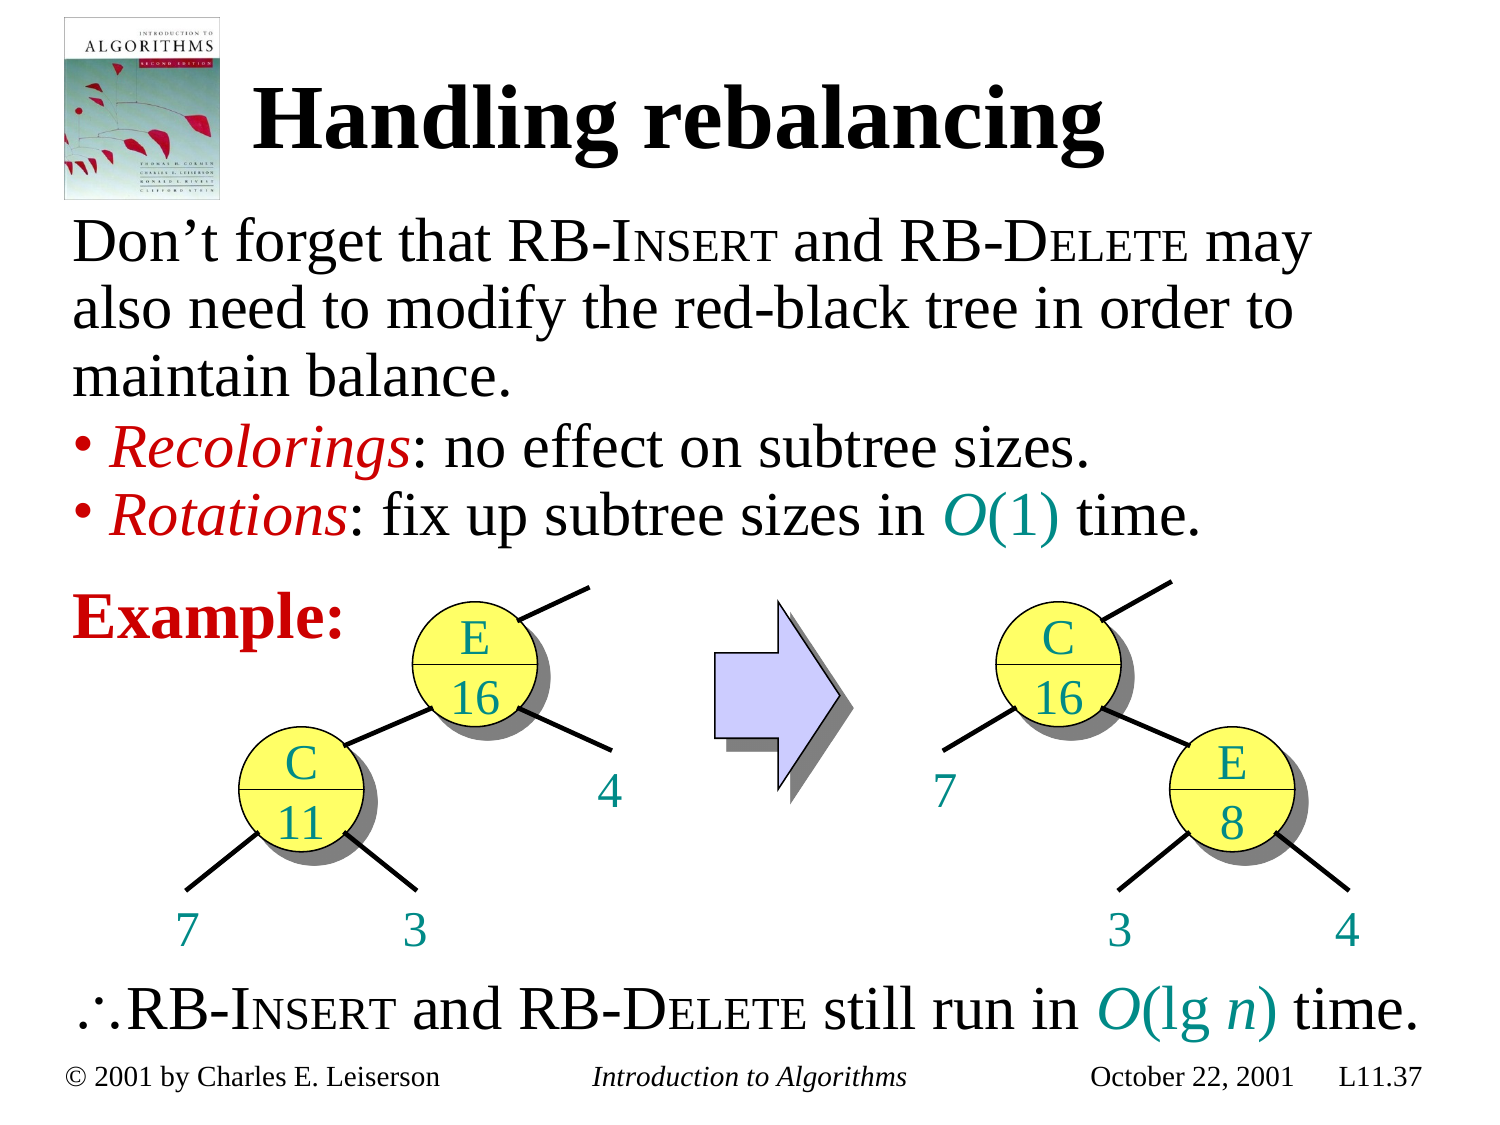

# Handling rebalancing
Don’t forget that RB-INSERT and RB-DELETE may also need to modify the red-black tree in order to maintain balance.
Recolorings: no effect on subtree sizes.
Rotations: fix up subtree sizes in O(1) time.
Example:
E
16
C
11
4
7
3
C
16
E
8
7
3
4
RB-INSERT and RB-DELETE still run in O(lg n) time.
Introduction to Algorithms
October 22, 2001 L11.